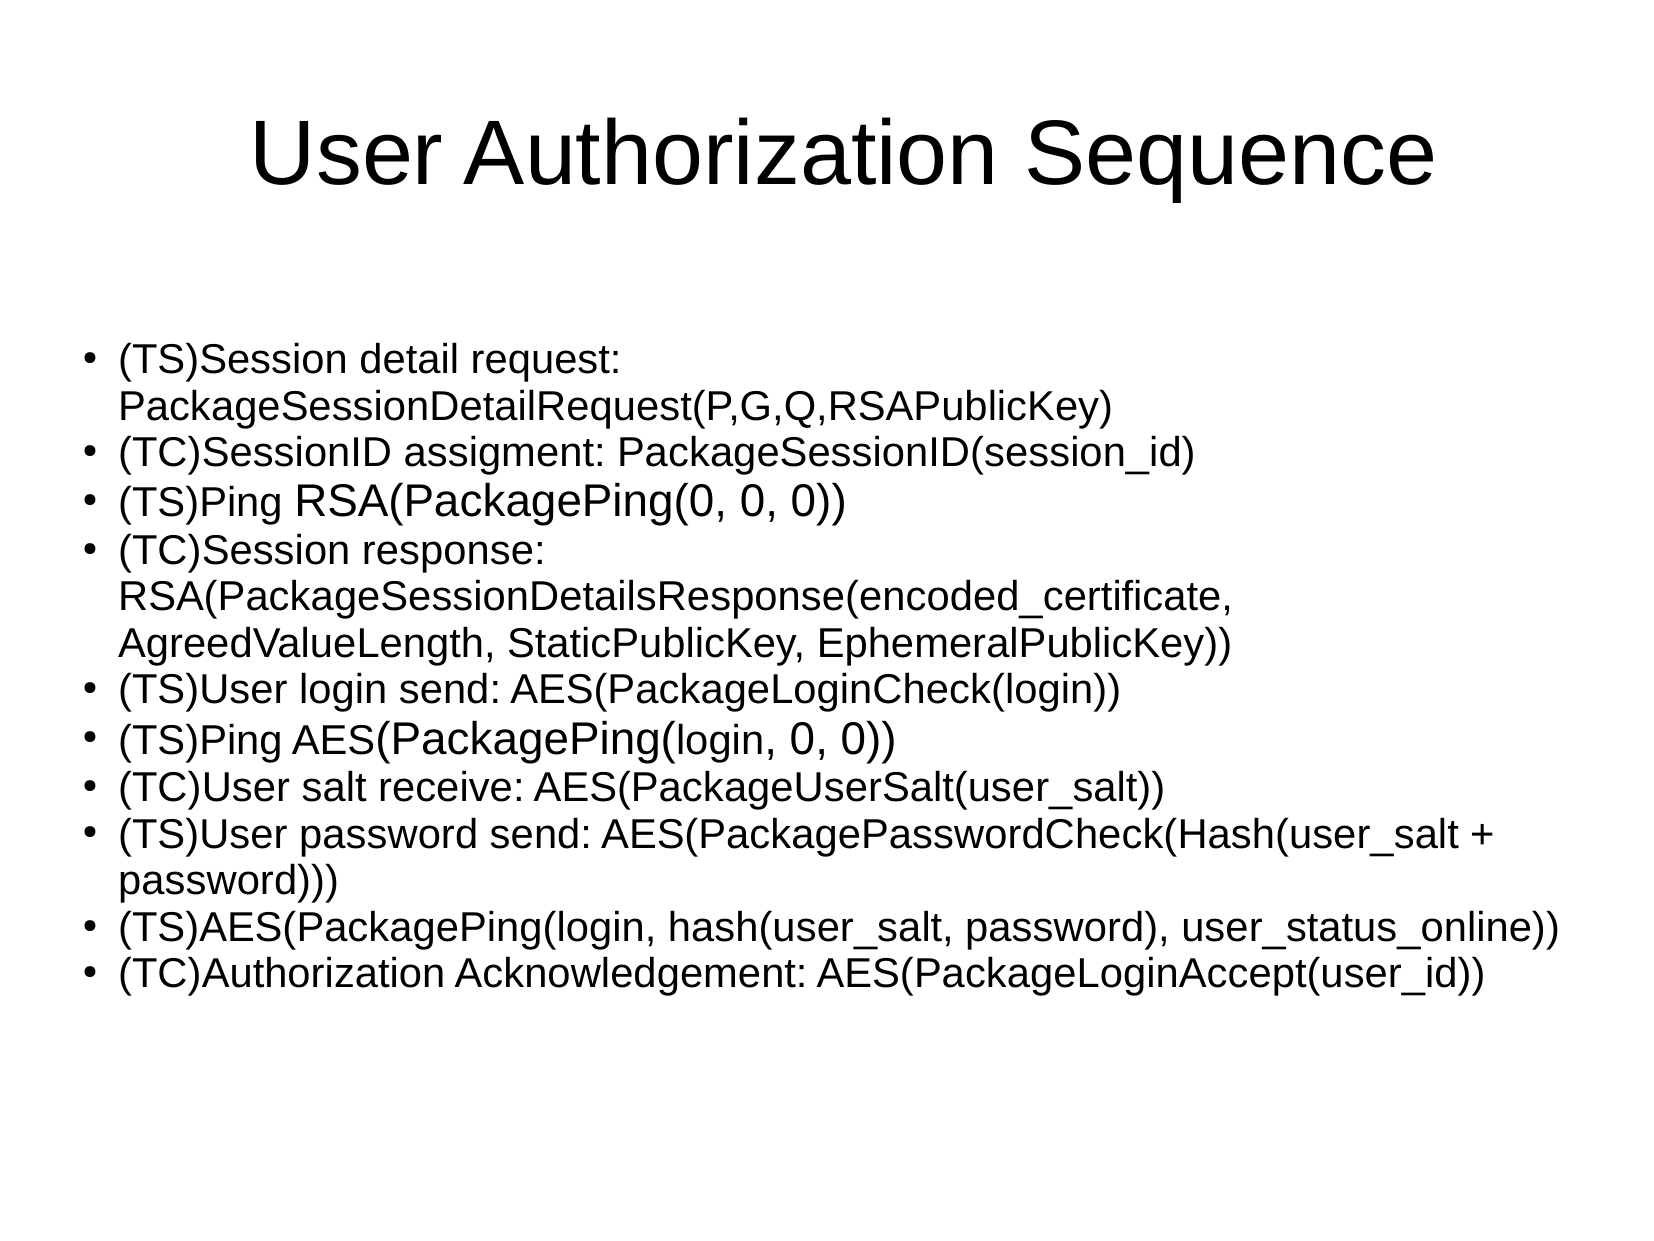

# User Authorization Sequence
(TS)Session detail request: PackageSessionDetailRequest(P,G,Q,RSAPublicKey)
(TC)SessionID assigment: PackageSessionID(session_id)
(TS)Ping RSA(PackagePing(0, 0, 0))
(TC)Session response: RSA(PackageSessionDetailsResponse(encoded_certificate, AgreedValueLength, StaticPublicKey, EphemeralPublicKey))
(TS)User login send: AES(PackageLoginCheck(login))
(TS)Ping AES(PackagePing(login, 0, 0))
(TC)User salt receive: AES(PackageUserSalt(user_salt))
(TS)User password send: AES(PackagePasswordCheck(Hash(user_salt + password)))
(TS)AES(PackagePing(login, hash(user_salt, password), user_status_online))
(TC)Authorization Acknowledgement: AES(PackageLoginAccept(user_id))